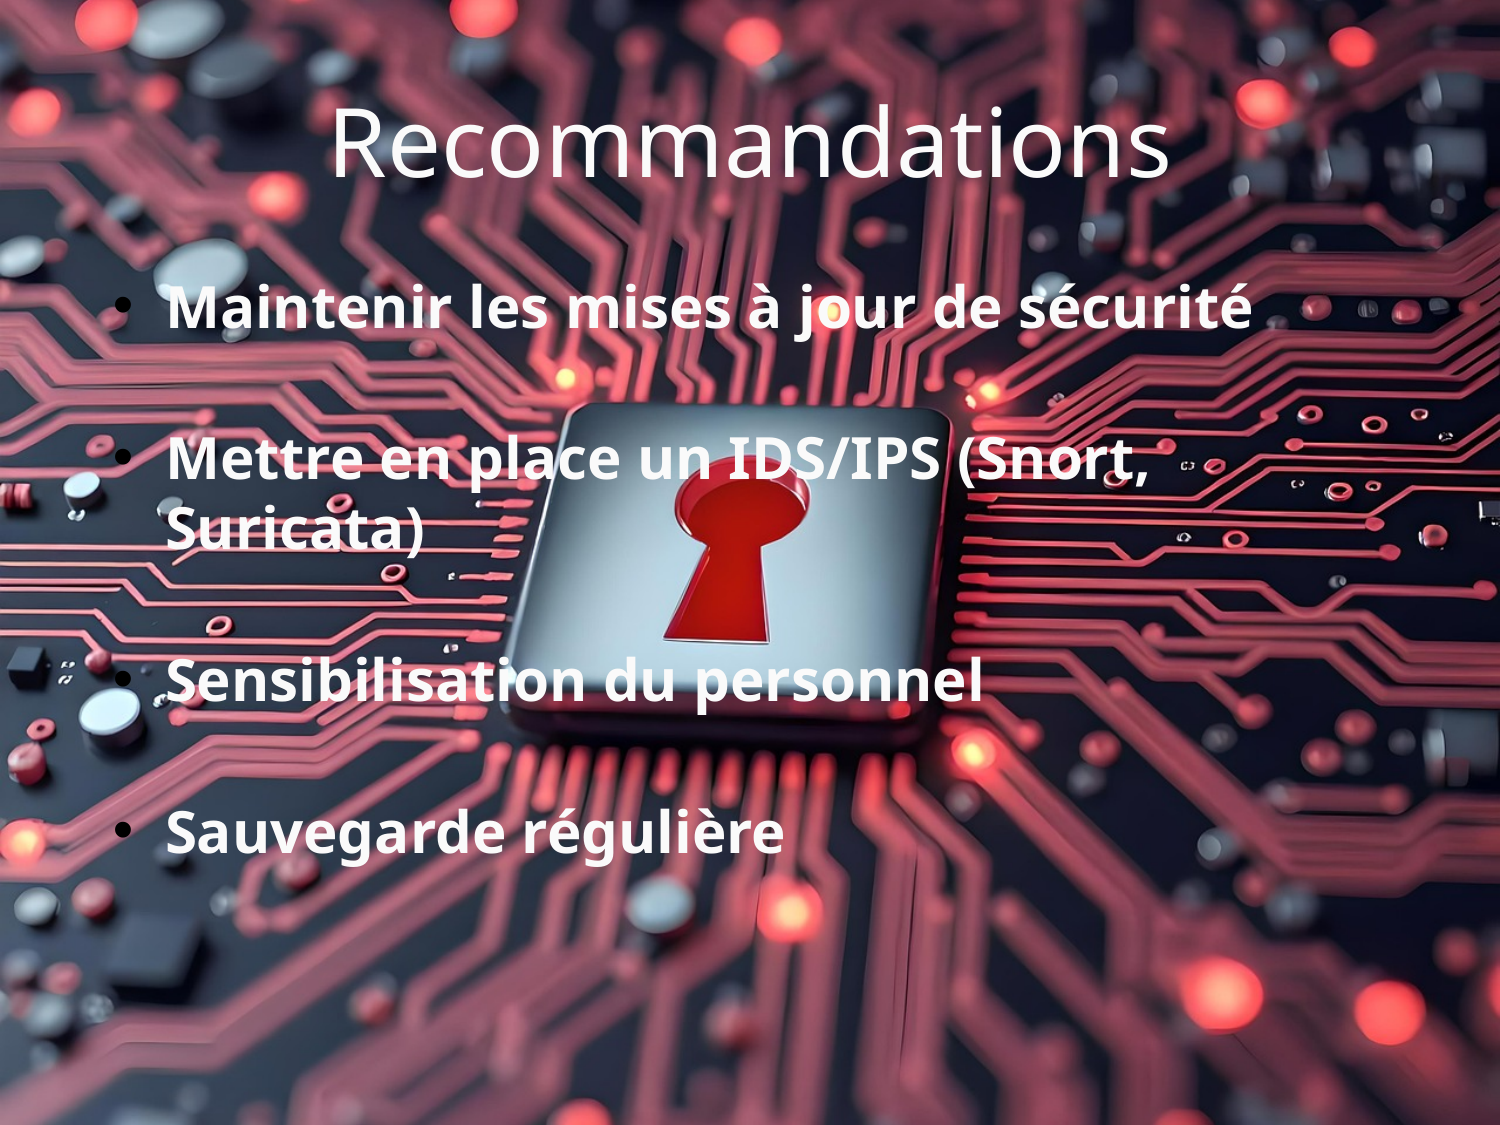

# Recommandations
Maintenir les mises à jour de sécurité
Mettre en place un IDS/IPS (Snort, Suricata)
Sensibilisation du personnel
Sauvegarde régulière